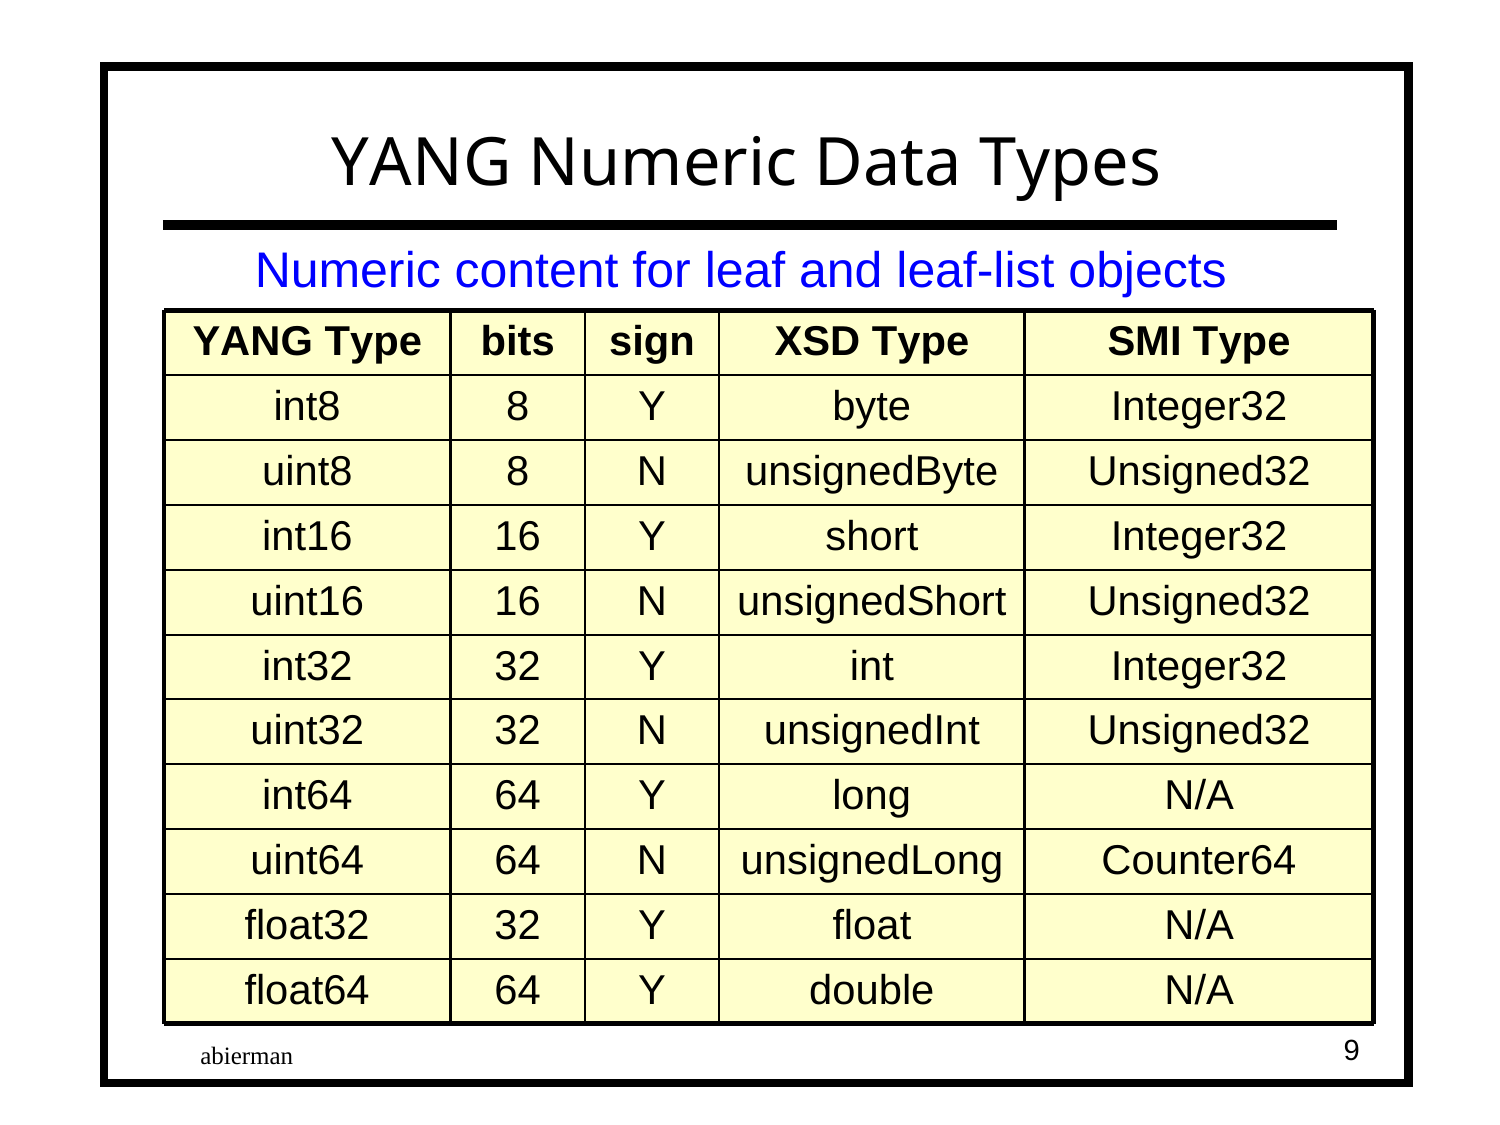

# YANG Numeric Data Types
Numeric content for leaf and leaf-list objects
YANG Type
bits
sign
XSD Type
SMI Type
int8
8
Y
byte
Integer32
uint8
8
N
unsignedByte
Unsigned32
int16
16
Y
short
Integer32
uint16
16
N
unsignedShort
Unsigned32
int32
32
Y
int
Integer32
uint32
32
N
unsignedInt
Unsigned32
int64
64
Y
long
N/A
uint64
64
N
unsignedLong
Counter64
float32
32
Y
float
N/A
float64
64
Y
double
N/A
9